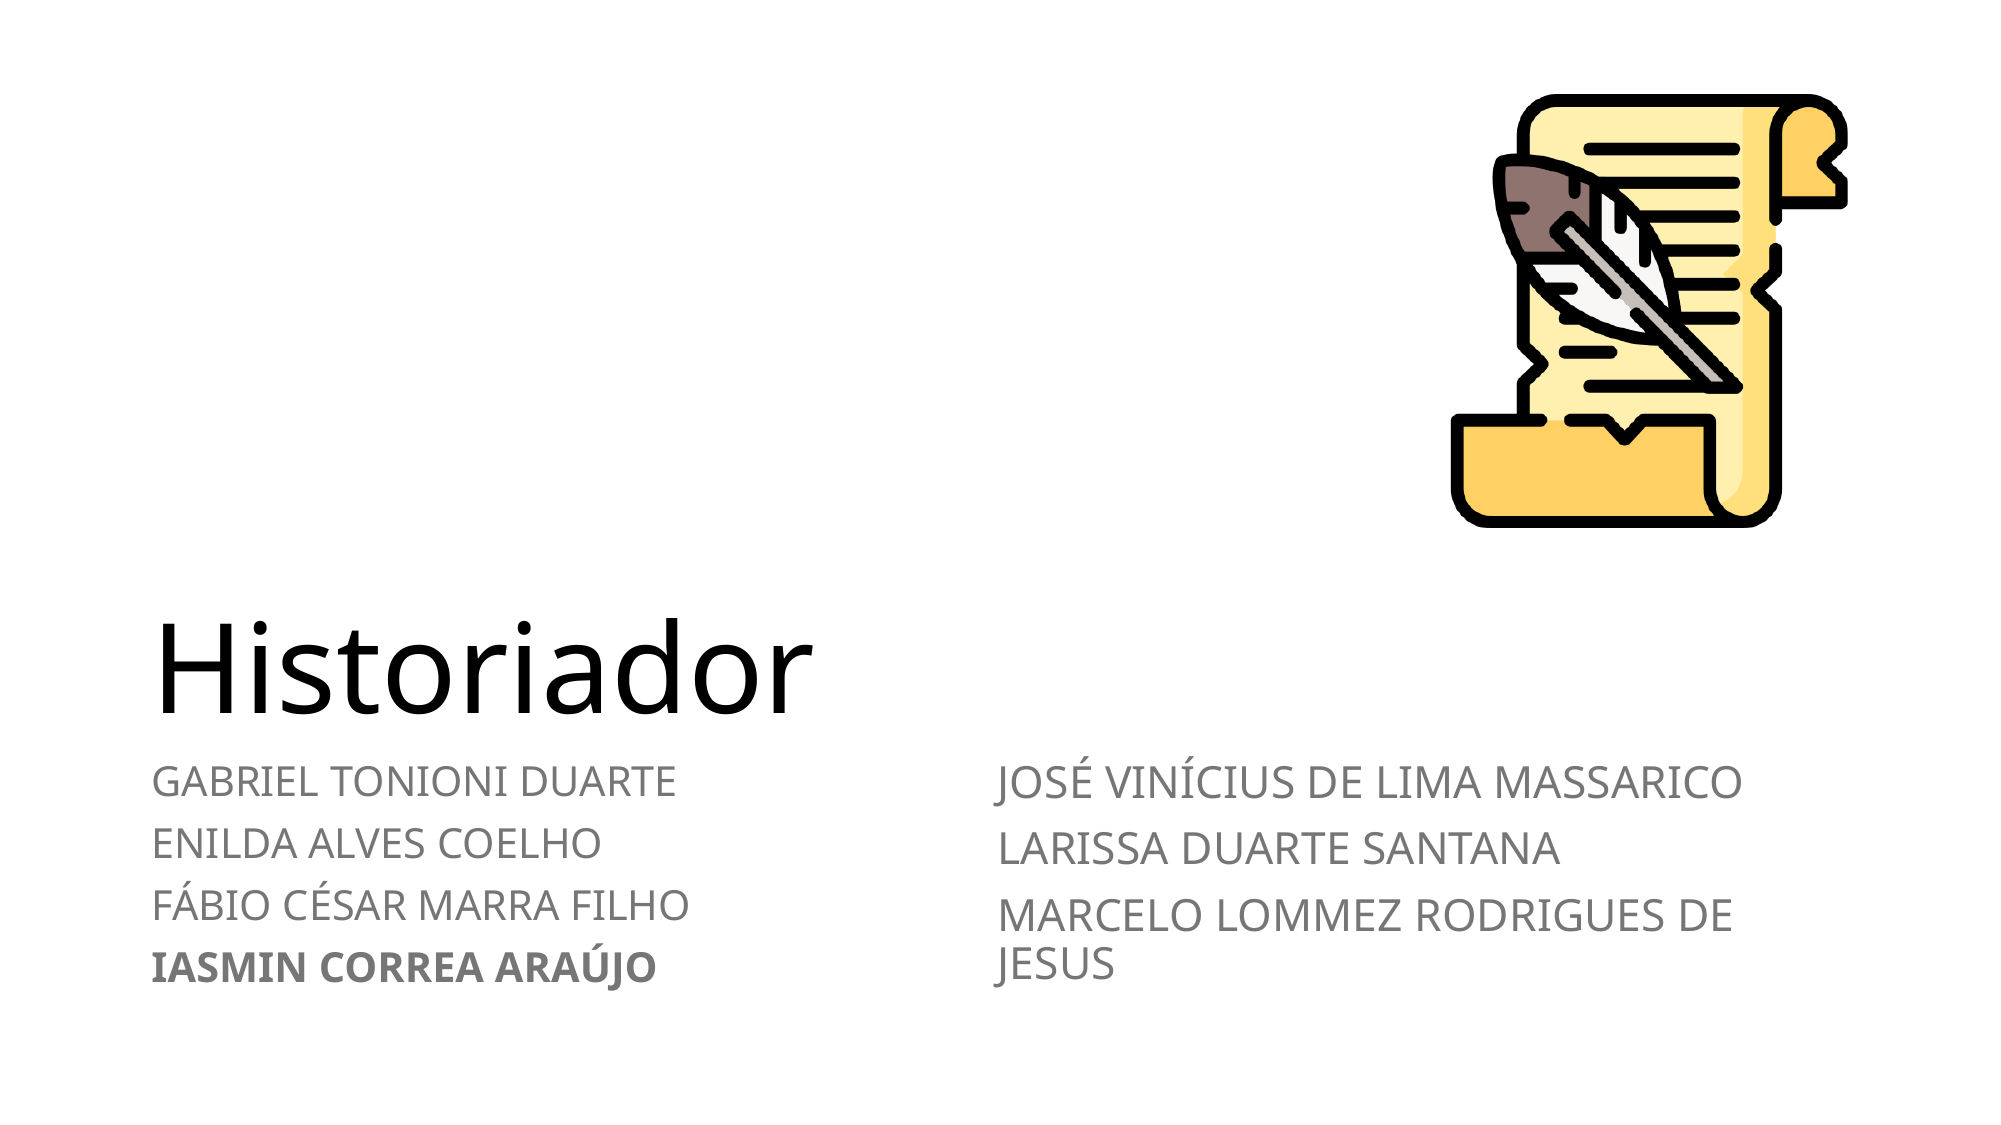

# Historiador
JOSÉ VINÍCIUS DE LIMA MASSARICO
LARISSA DUARTE SANTANA
MARCELO LOMMEZ RODRIGUES DE JESUS
GABRIEL TONIONI DUARTE
ENILDA ALVES COELHO
FÁBIO CÉSAR MARRA FILHO
IASMIN CORREA ARAÚJO